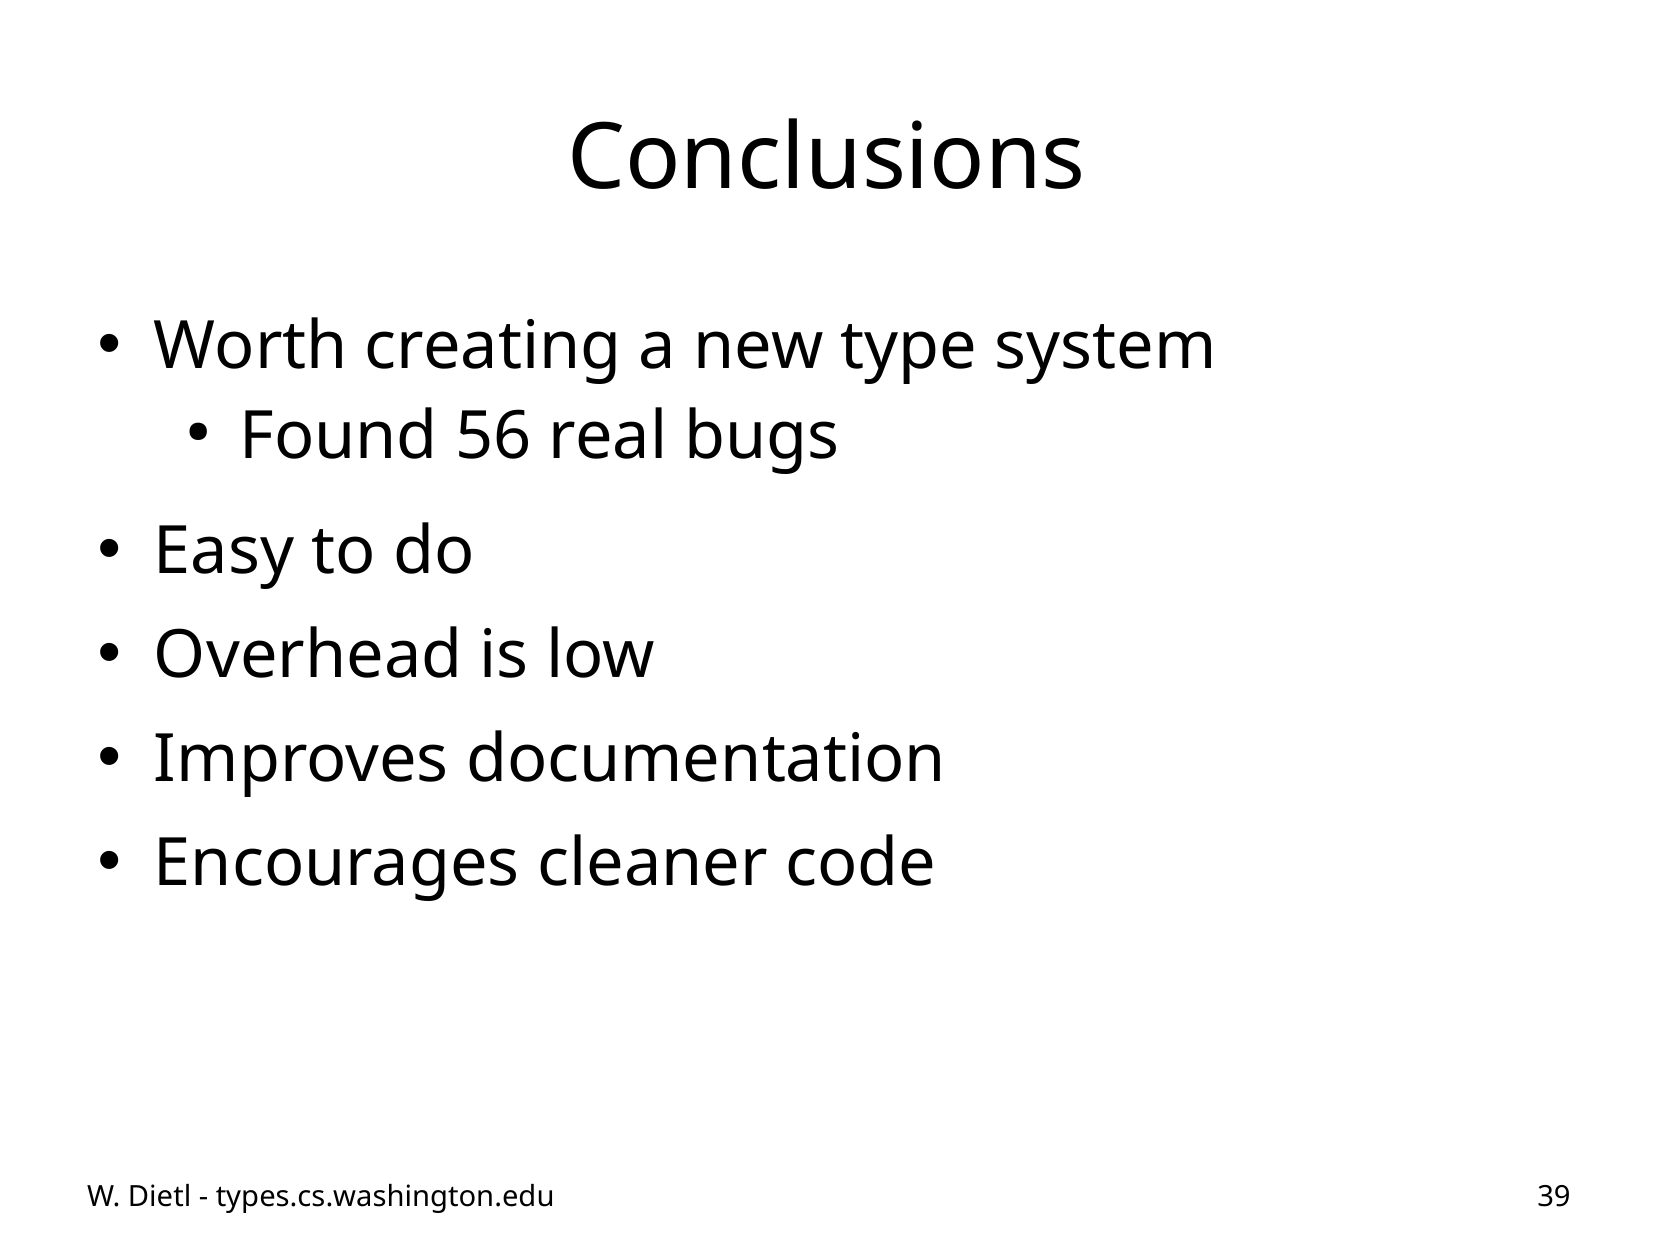

# Conclusions
Worth creating a new type system
Found 56 real bugs
Easy to do
Overhead is low
Improves documentation
Encourages cleaner code
W. Dietl - types.cs.washington.edu
39